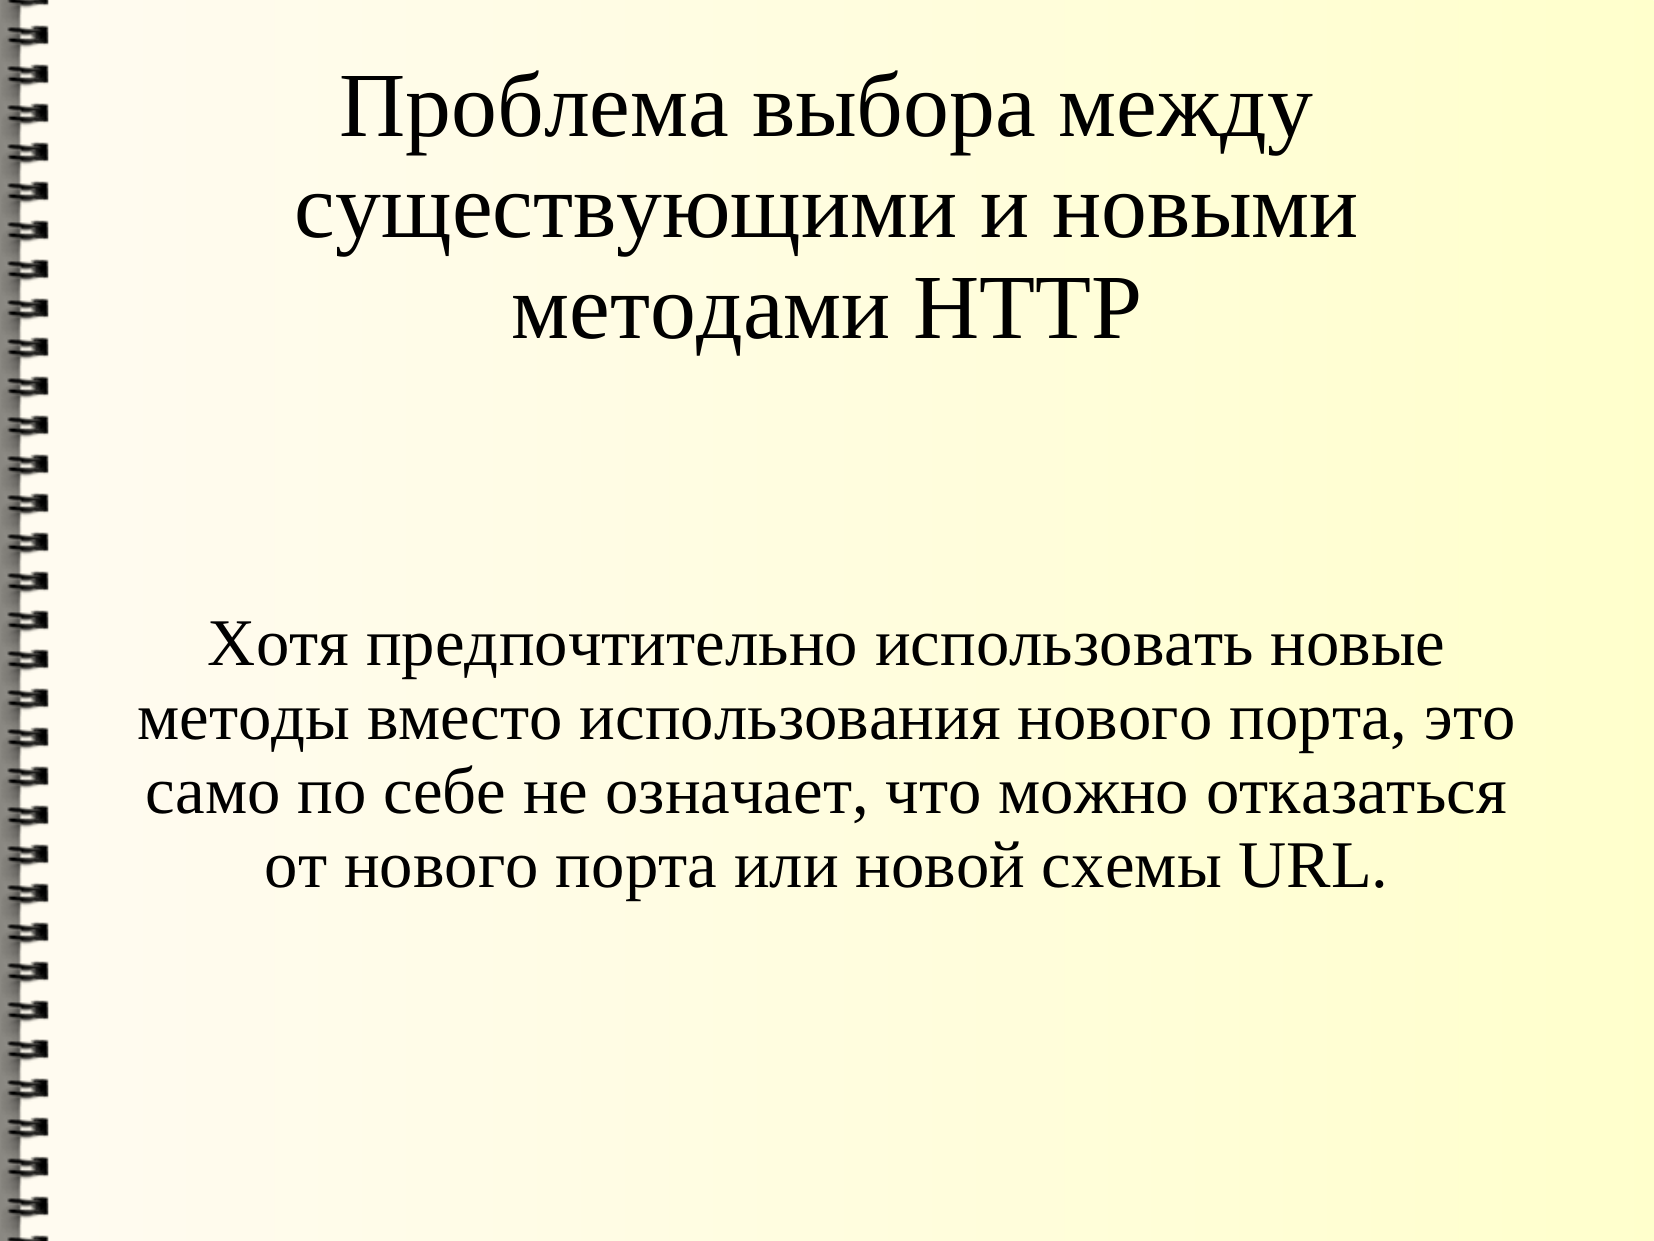

# Проблема выбора между существующими и новыми методами HTTP
Хотя предпочтительно использовать новые методы вместо использования нового порта, это само по себе не означает, что можно отказаться от нового порта или новой схемы URL.